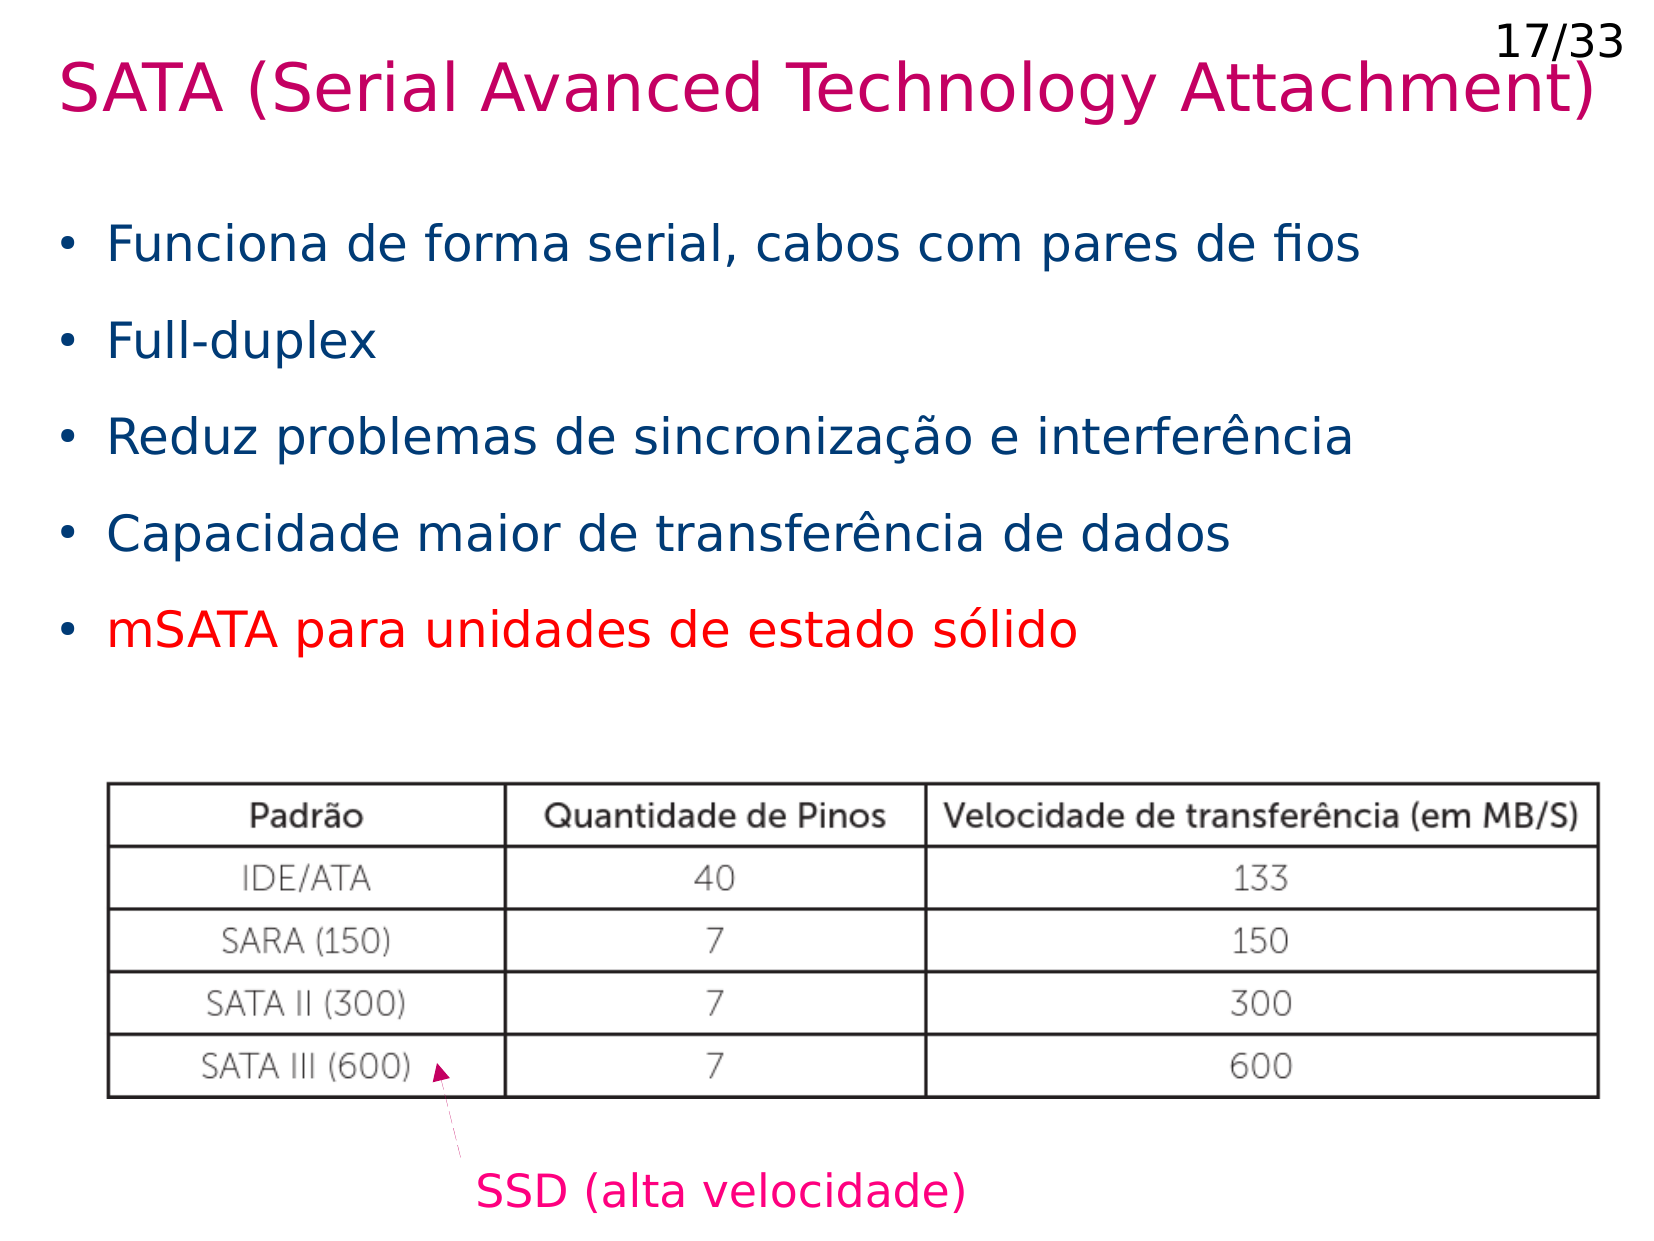

17
# SATA (Serial Avanced Technology Attachment)
Funciona de forma serial, cabos com pares de fios
Full-duplex
Reduz problemas de sincronização e interferência
Capacidade maior de transferência de dados
mSATA para unidades de estado sólido
SSD (alta velocidade)